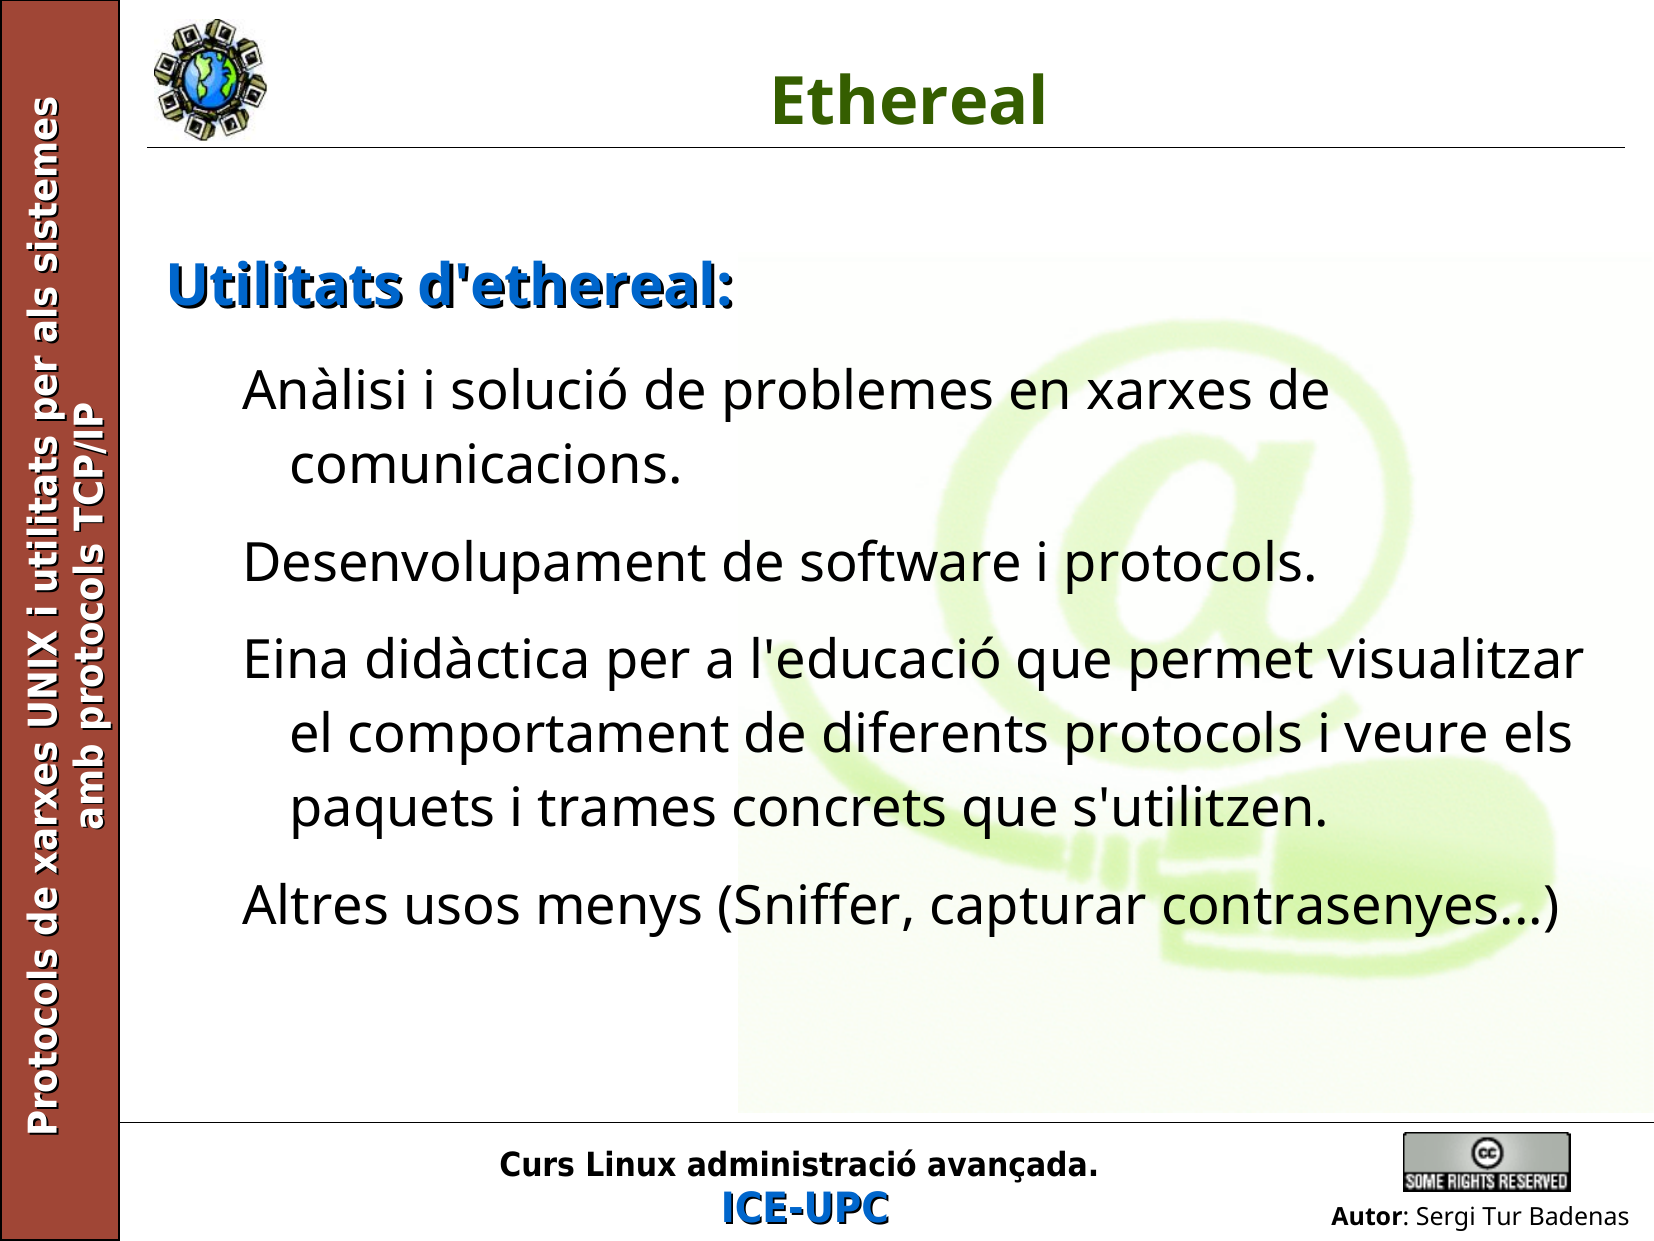

# Ethereal
Utilitats d'ethereal:
Anàlisi i solució de problemes en xarxes de comunicacions.
Desenvolupament de software i protocols.
Eina didàctica per a l'educació que permet visualitzar el comportament de diferents protocols i veure els paquets i trames concrets que s'utilitzen.
Altres usos menys (Sniffer, capturar contrasenyes...)